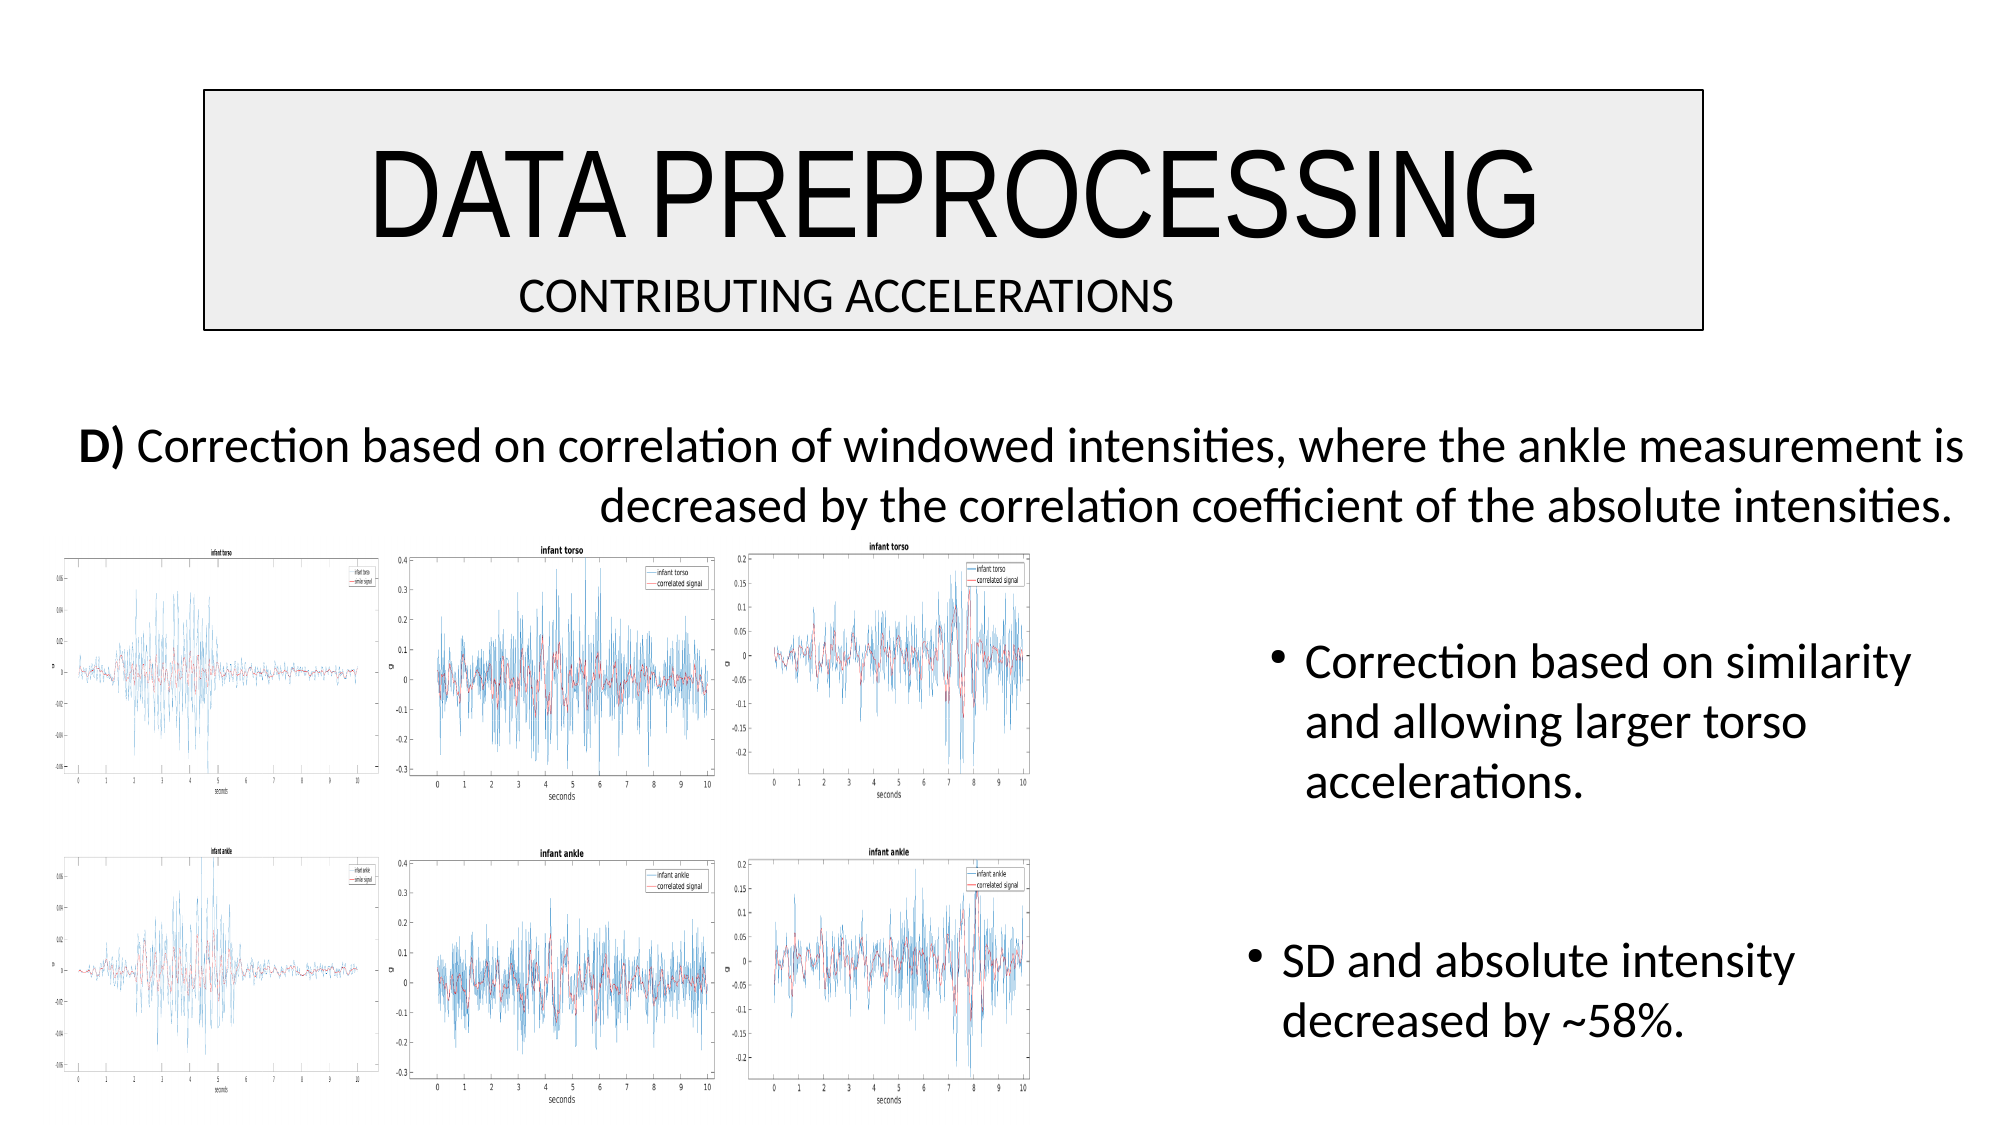

DATA PREPROCESSING
 				CONTRIBUTING ACCELERATIONS
# D) Correction based on correlation of windowed intensities, where the ankle measurement is decreased by the correlation coefficient of the absolute intensities.
Correction based on similarity and allowing larger torso accelerations.
SD and absolute intensity decreased by ~58%.